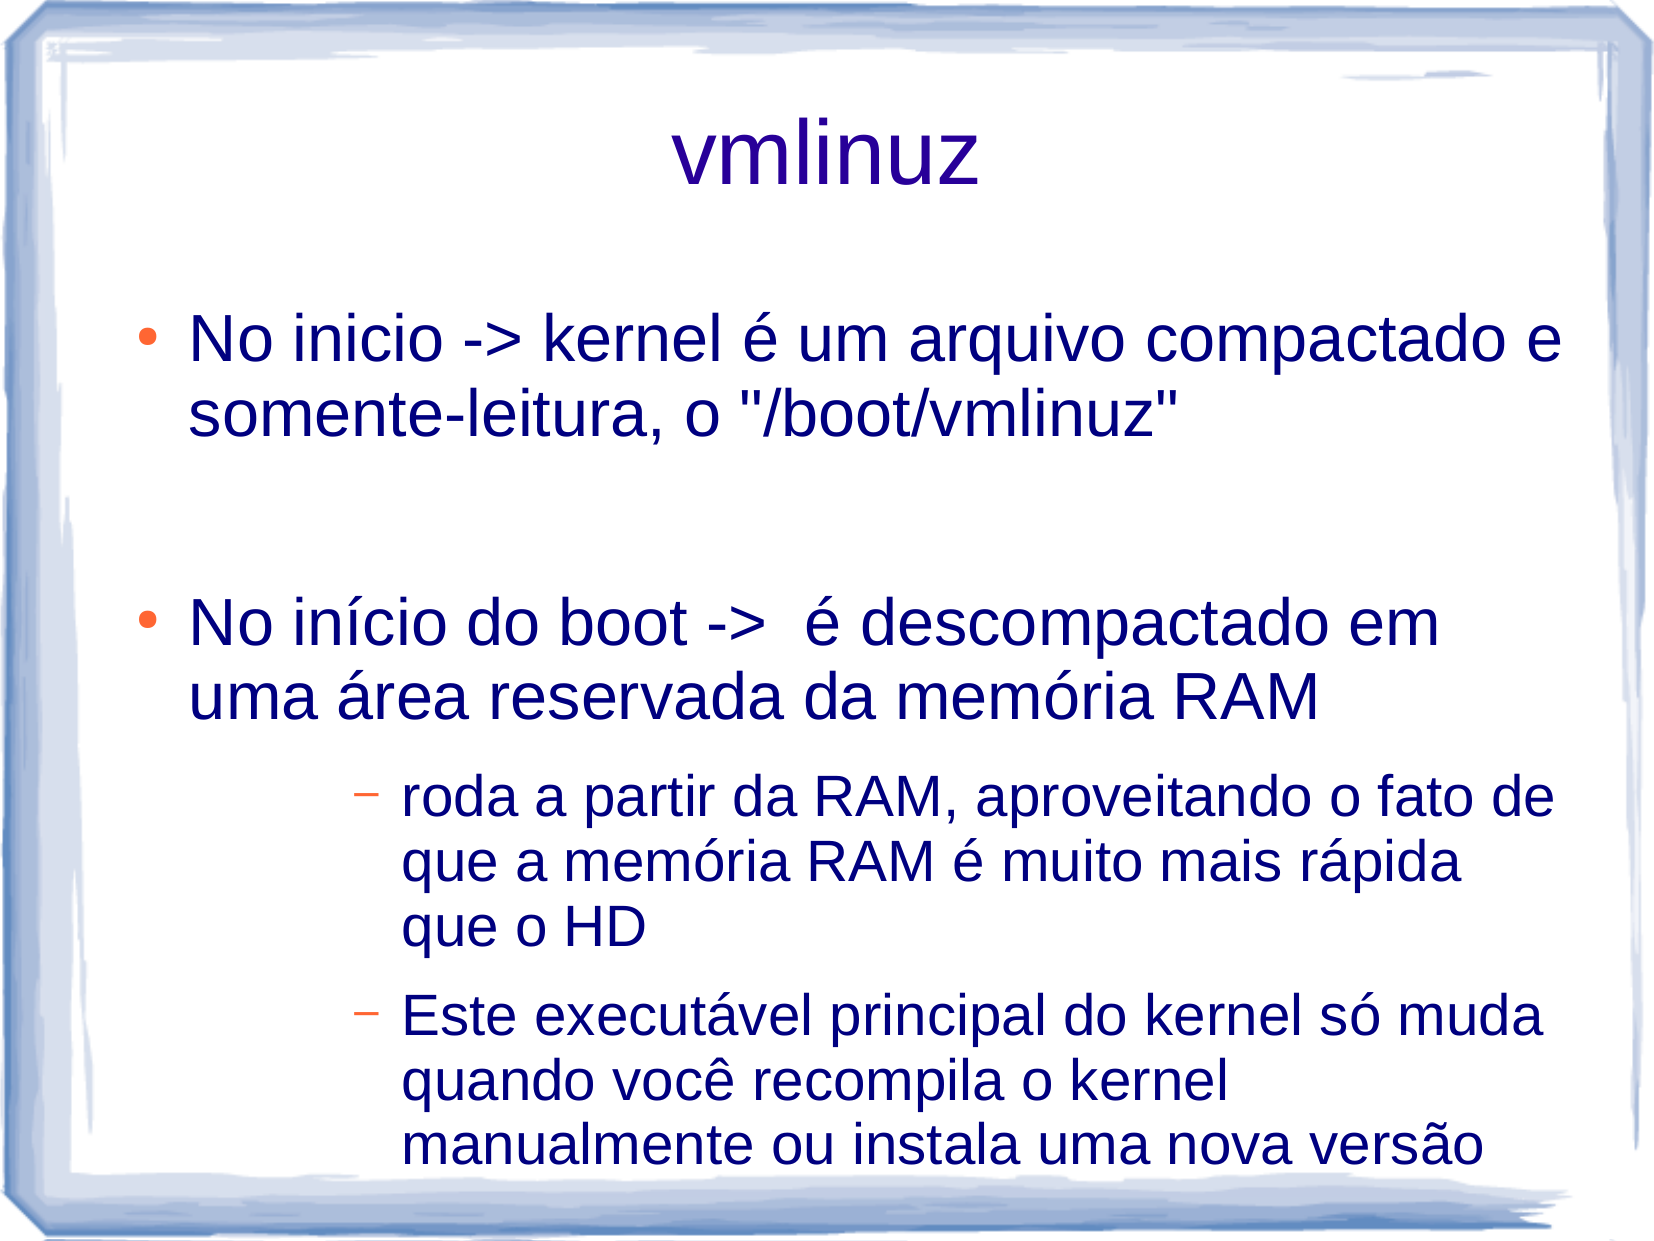

# vmlinuz
No inicio -> kernel é um arquivo compactado e somente-leitura, o "/boot/vmlinuz"
No início do boot -> é descompactado em uma área reservada da memória RAM
roda a partir da RAM, aproveitando o fato de que a memória RAM é muito mais rápida que o HD
Este executável principal do kernel só muda quando você recompila o kernel manualmente ou instala uma nova versão